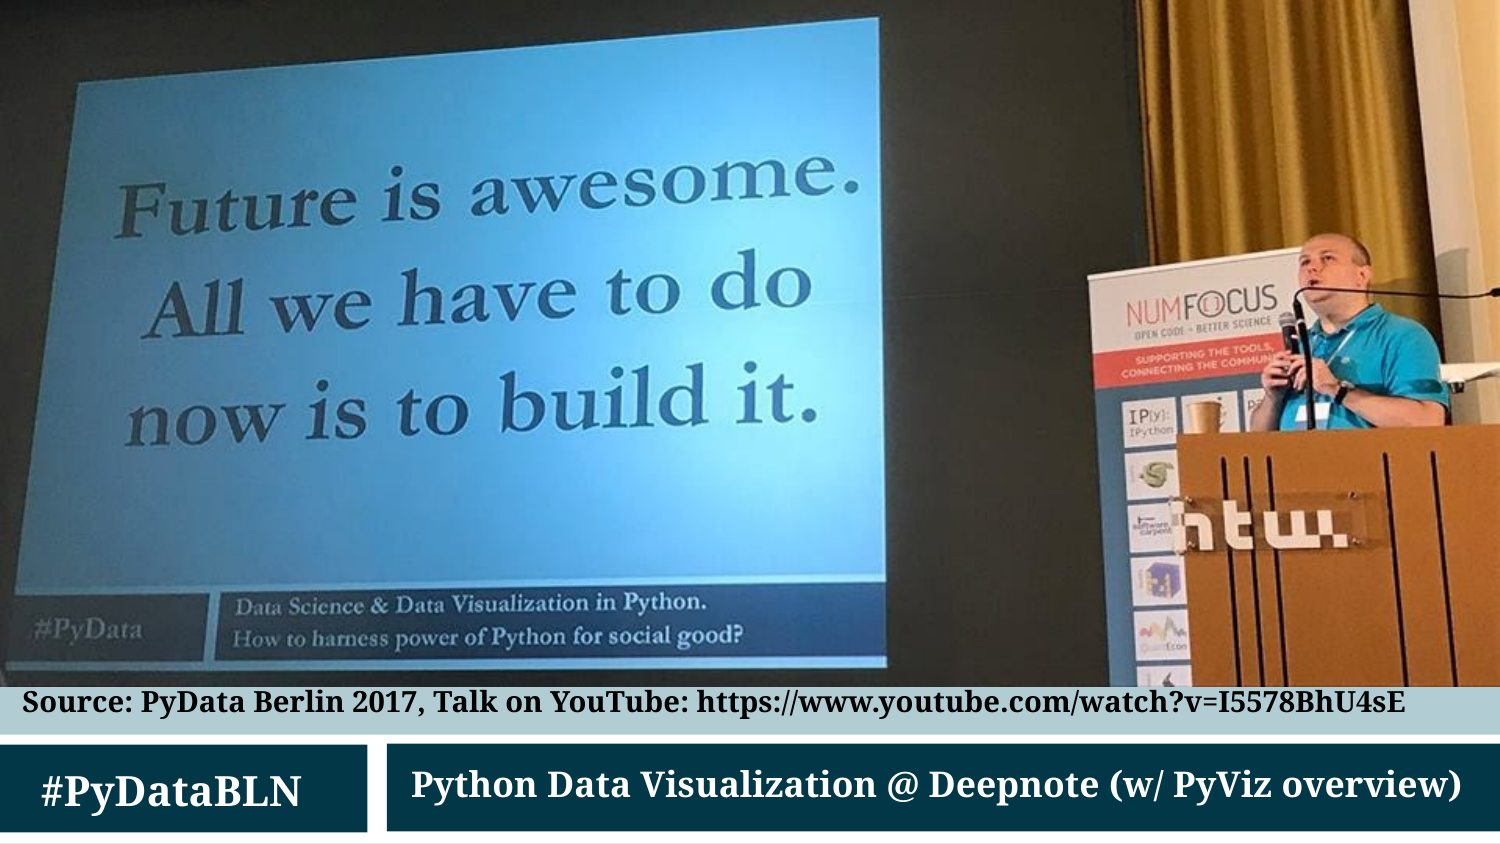

Future is awesome.
All we have to do now is to build it.
Source: PyData Berlin 2017, Talk on YouTube: https://www.youtube.com/watch?v=I5578BhU4sE
Python Data Visualization @ Deepnote (w/ PyViz overview)
#PyDataBLN